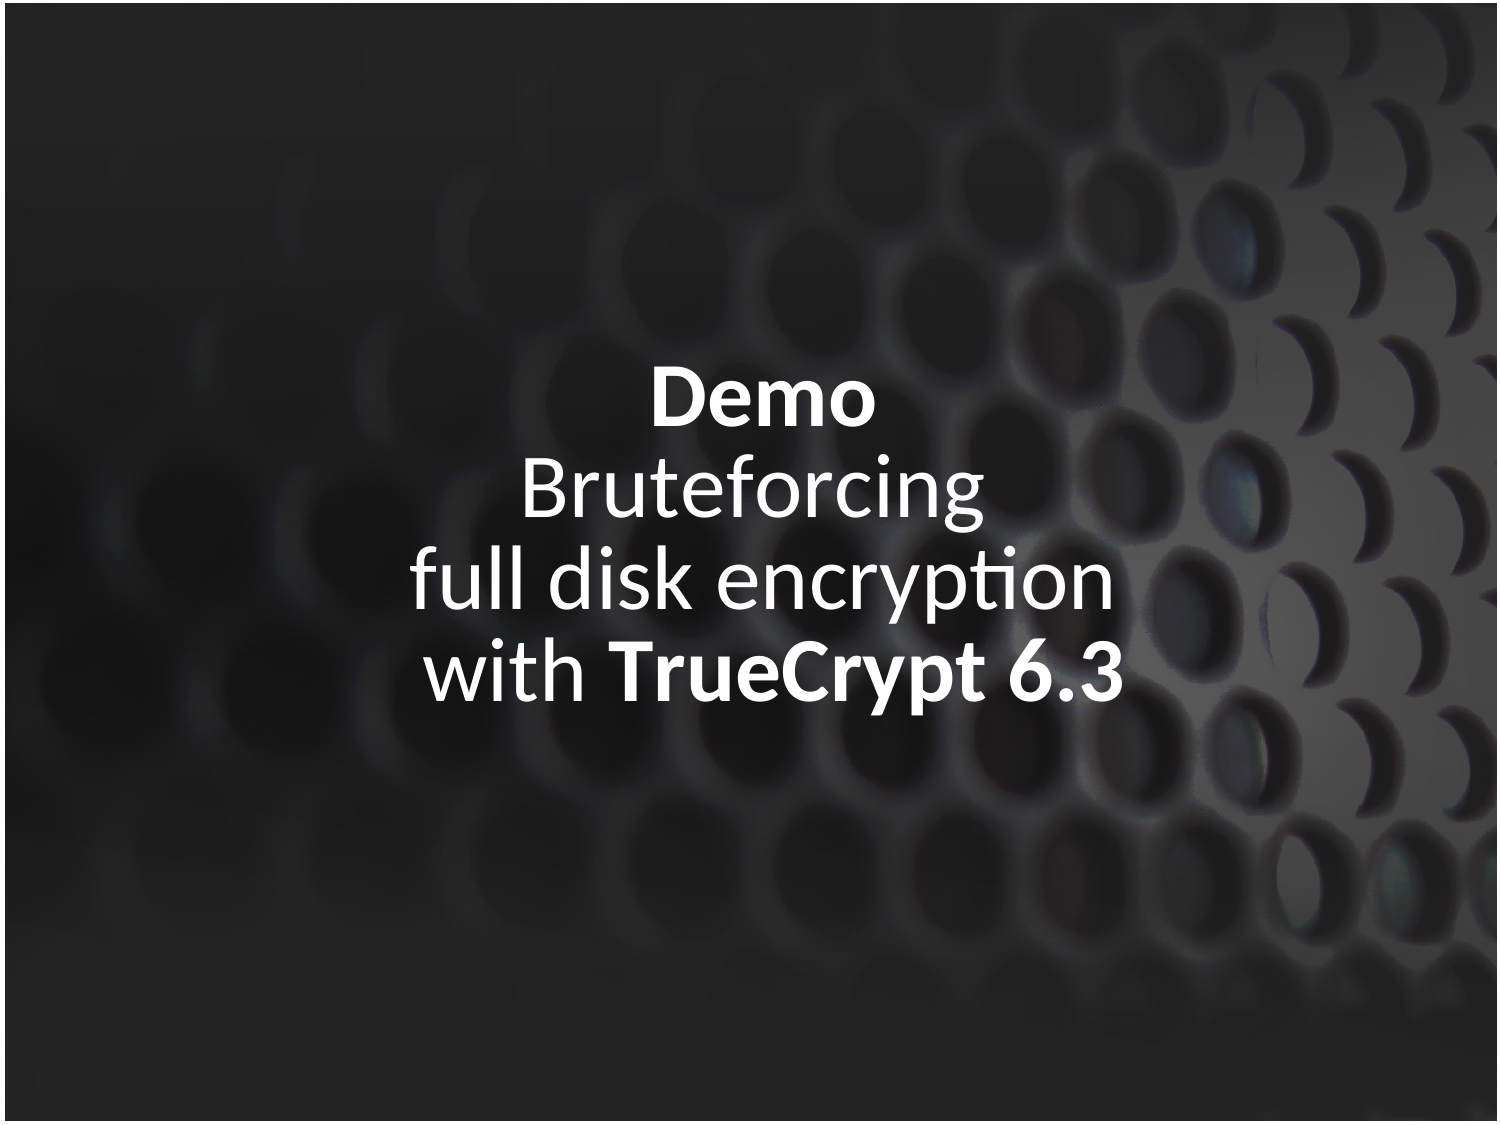

# Demo Bruteforcing full disk encryption with TrueCrypt 6.3